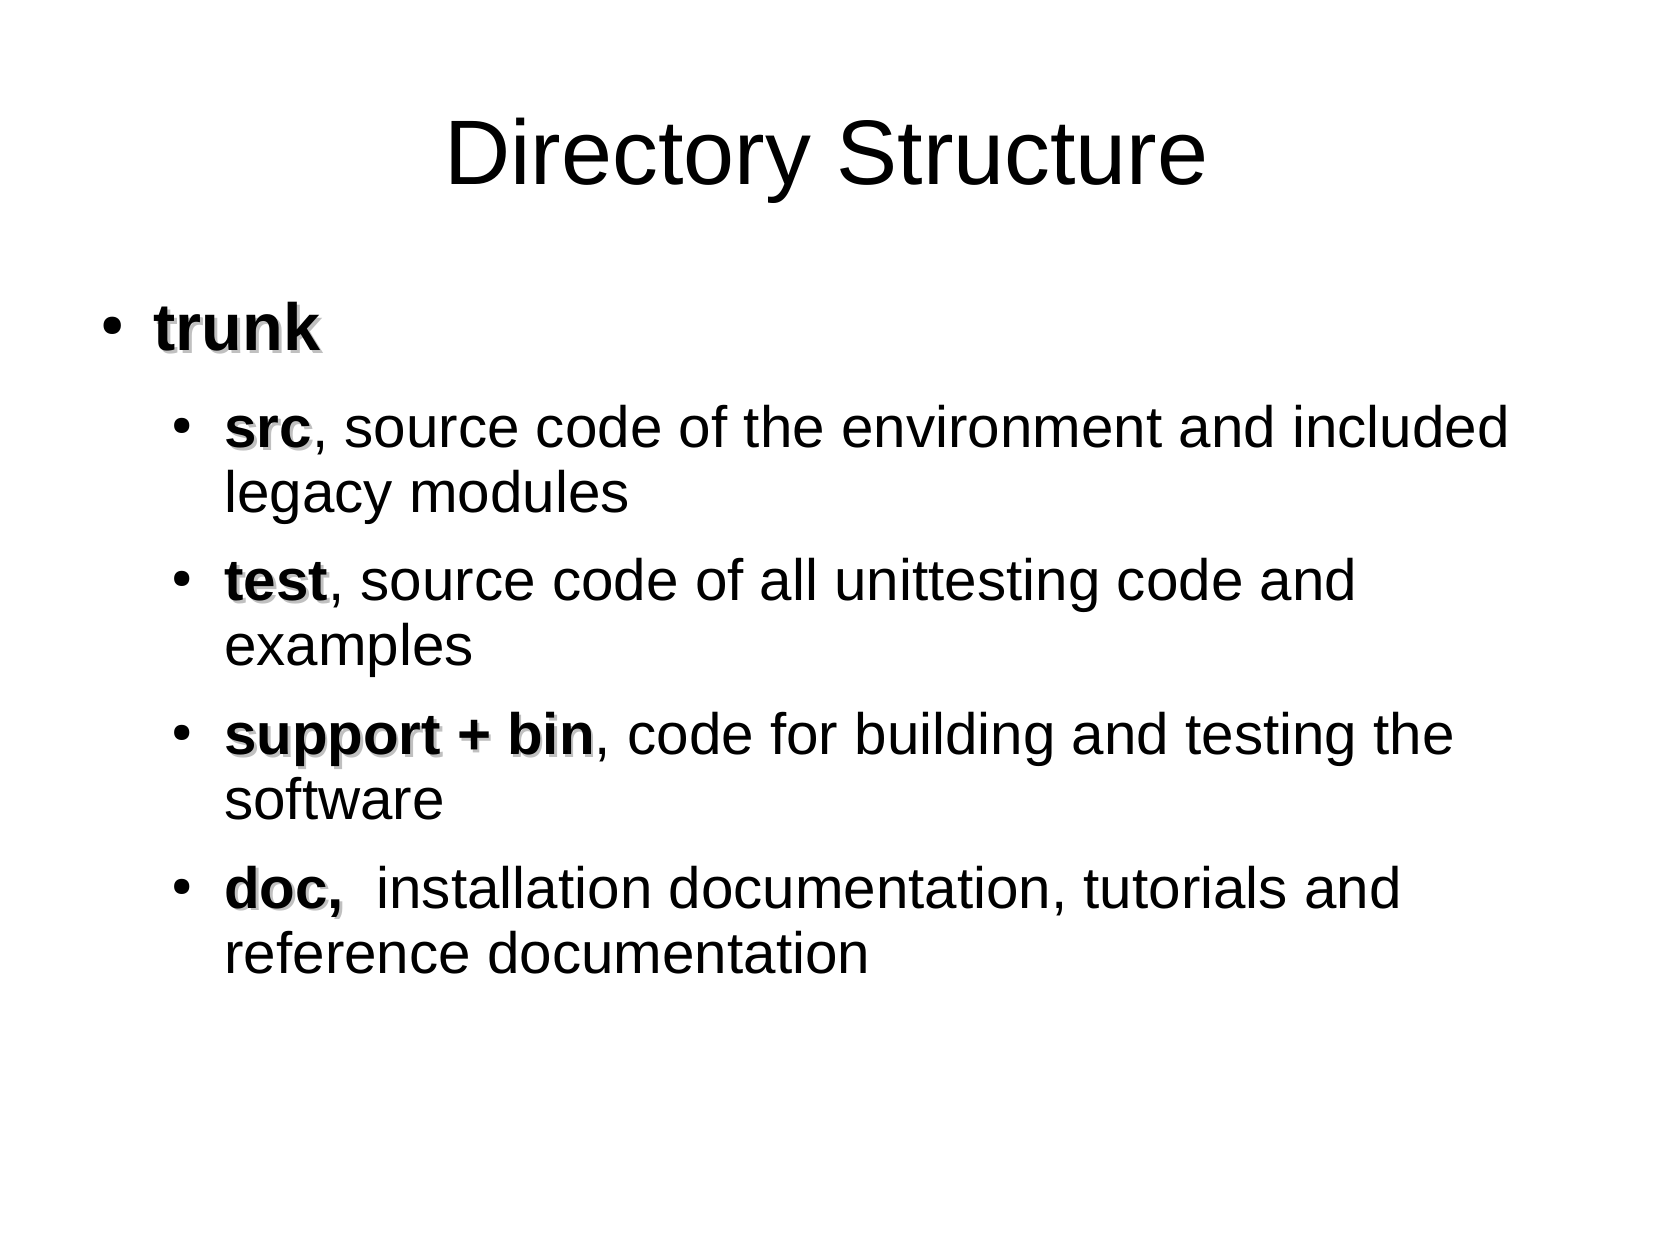

# Directory Structure
trunk
src, source code of the environment and included legacy modules
test, source code of all unittesting code and examples
support + bin, code for building and testing the software
doc, installation documentation, tutorials and reference documentation